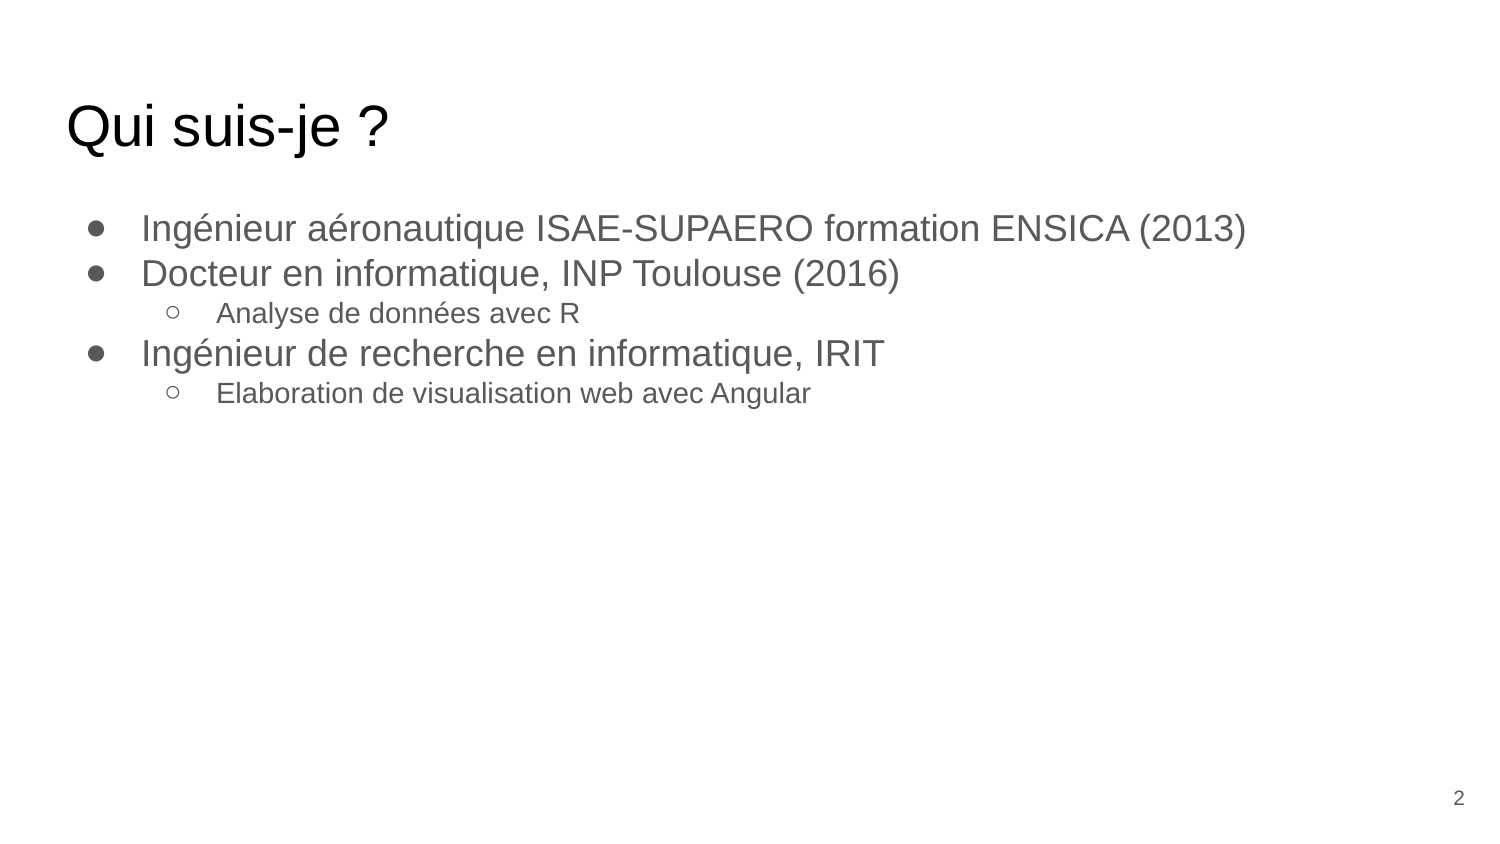

# Qui suis-je ?
Ingénieur aéronautique ISAE-SUPAERO formation ENSICA (2013)
Docteur en informatique, INP Toulouse (2016)
Analyse de données avec R
Ingénieur de recherche en informatique, IRIT
Elaboration de visualisation web avec Angular